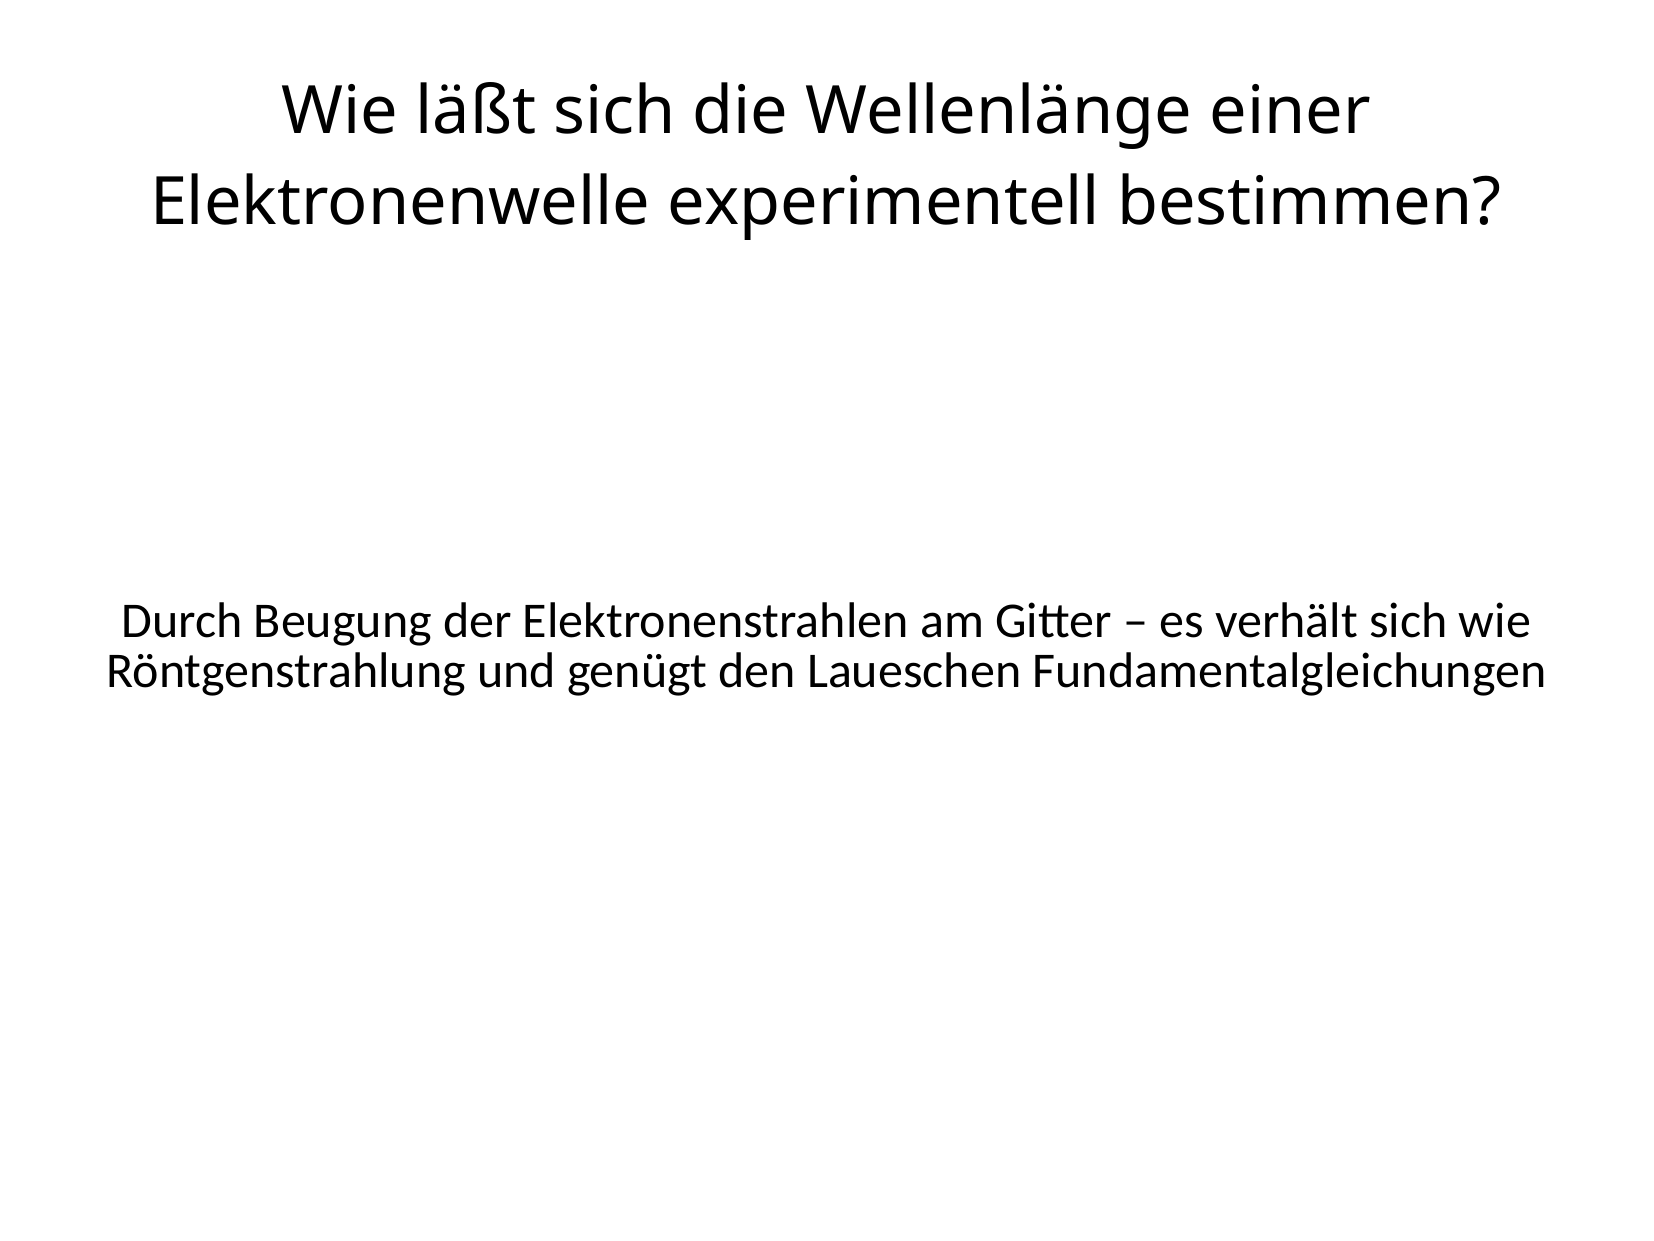

# Wie läßt sich die Wellenlänge einer Elektronenwelle experimentell bestimmen?
Durch Beugung der Elektronenstrahlen am Gitter – es verhält sich wie Röntgenstrahlung und genügt den Laueschen Fundamentalgleichungen